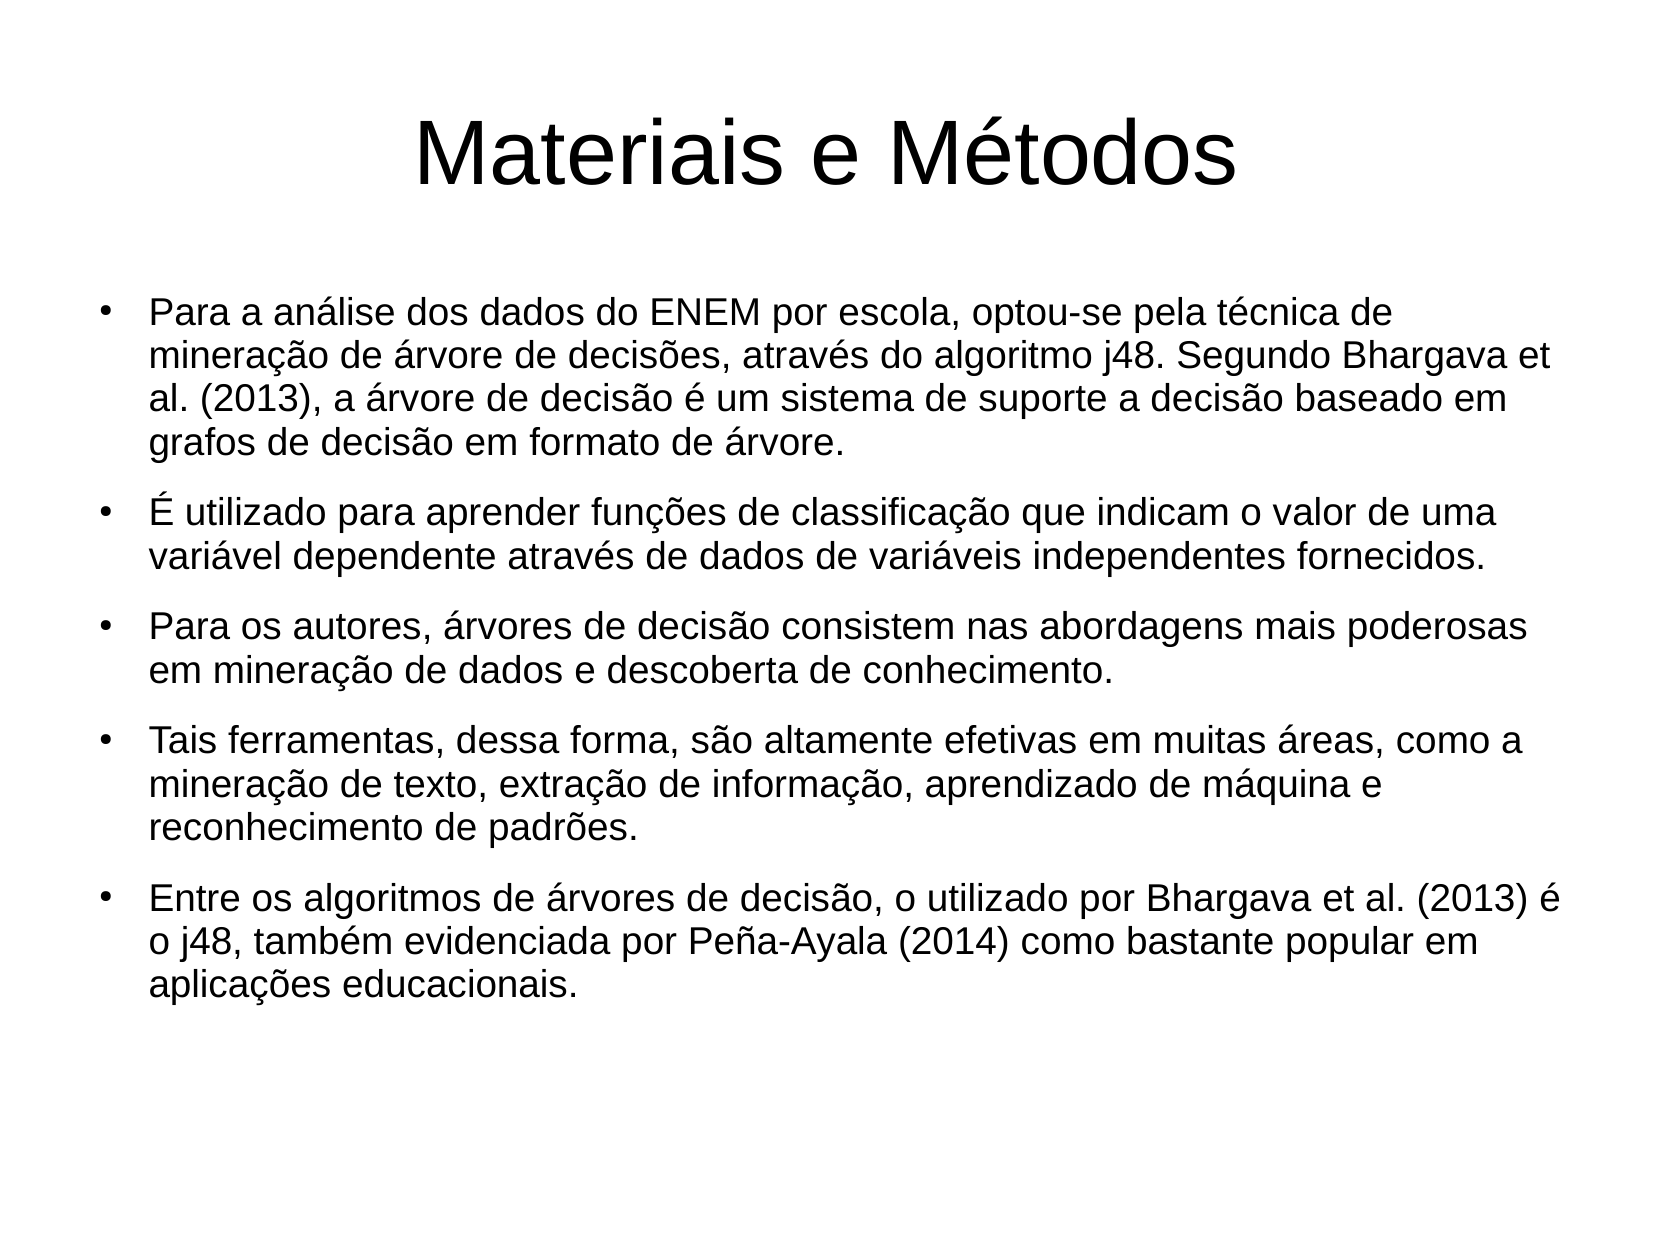

# Materiais e Métodos
Para a análise dos dados do ENEM por escola, optou-se pela técnica de mineração de árvore de decisões, através do algoritmo j48. Segundo Bhargava et al. (2013), a árvore de decisão é um sistema de suporte a decisão baseado em grafos de decisão em formato de árvore.
É utilizado para aprender funções de classificação que indicam o valor de uma variável dependente através de dados de variáveis independentes fornecidos.
Para os autores, árvores de decisão consistem nas abordagens mais poderosas em mineração de dados e descoberta de conhecimento.
Tais ferramentas, dessa forma, são altamente efetivas em muitas áreas, como a mineração de texto, extração de informação, aprendizado de máquina e reconhecimento de padrões.
Entre os algoritmos de árvores de decisão, o utilizado por Bhargava et al. (2013) é o j48, também evidenciada por Peña-Ayala (2014) como bastante popular em aplicações educacionais.